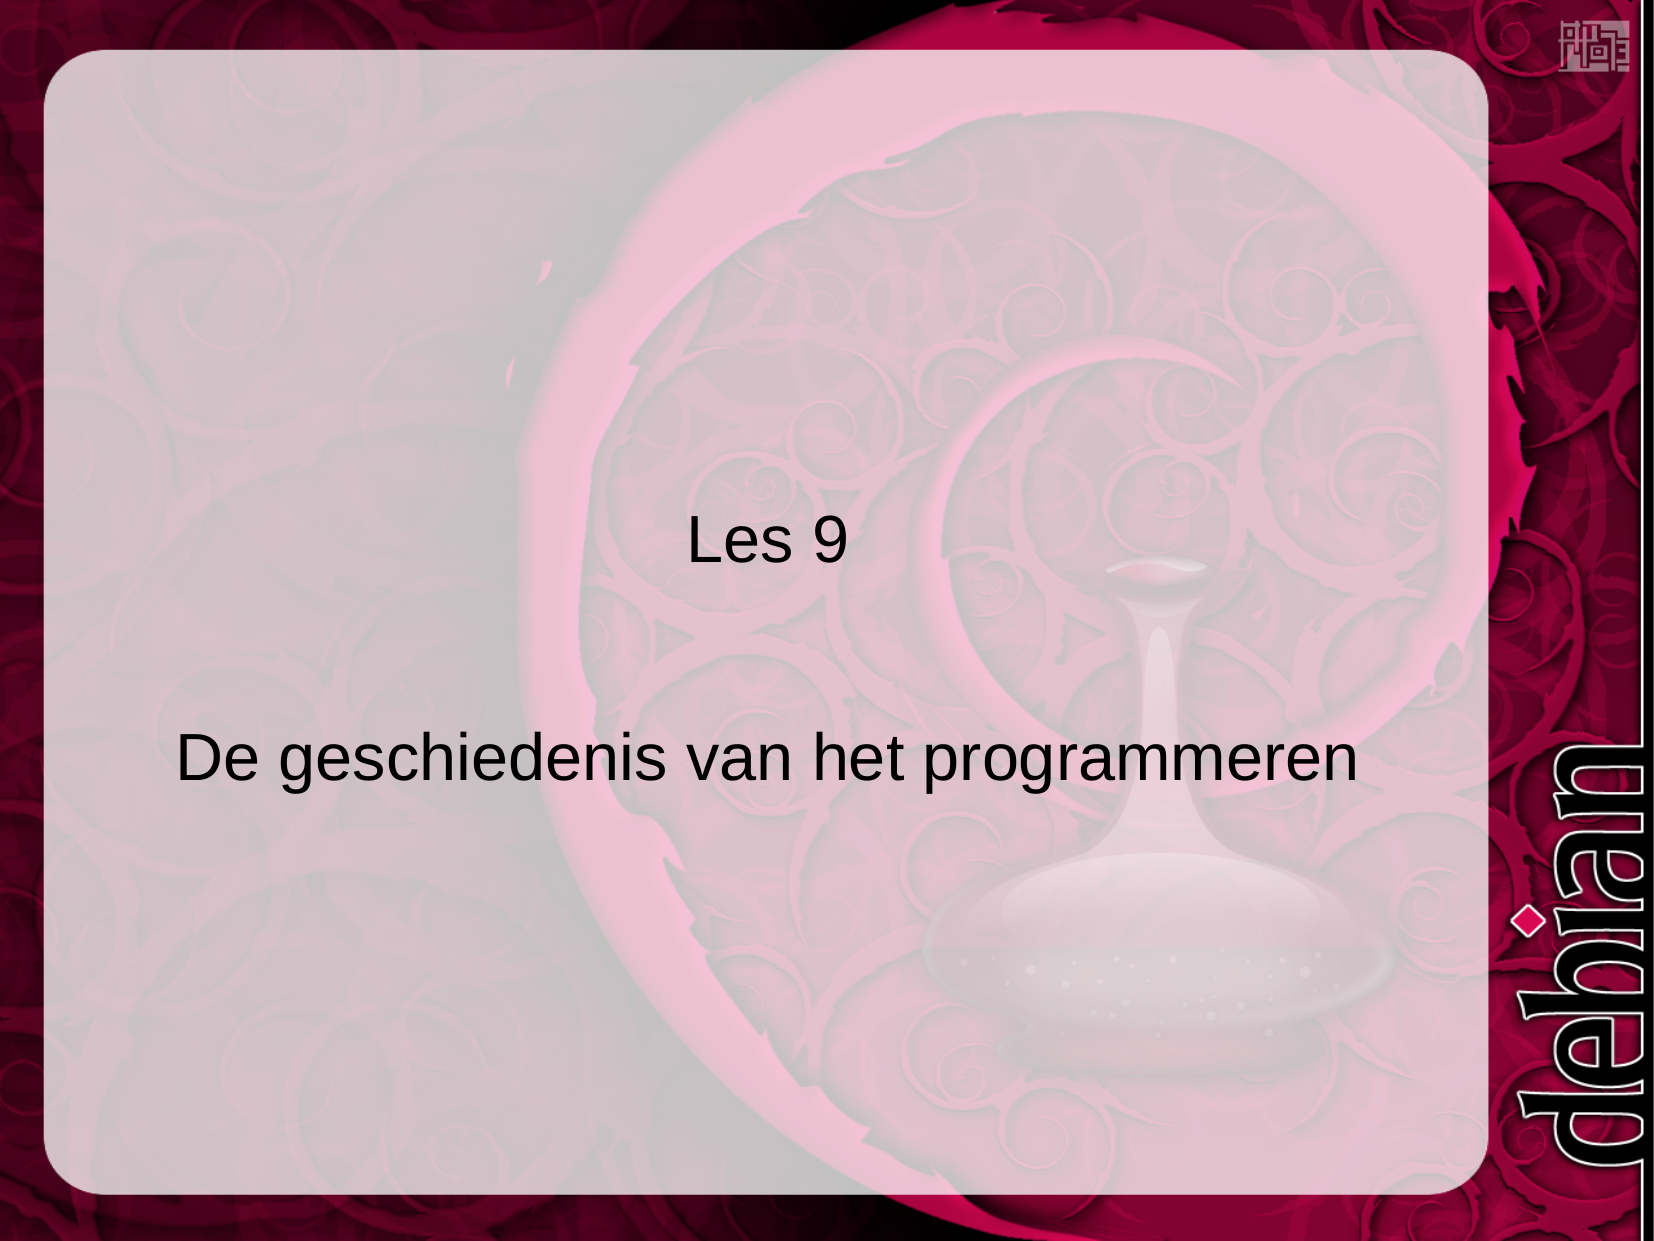

#
Les 9
De geschiedenis van het programmeren